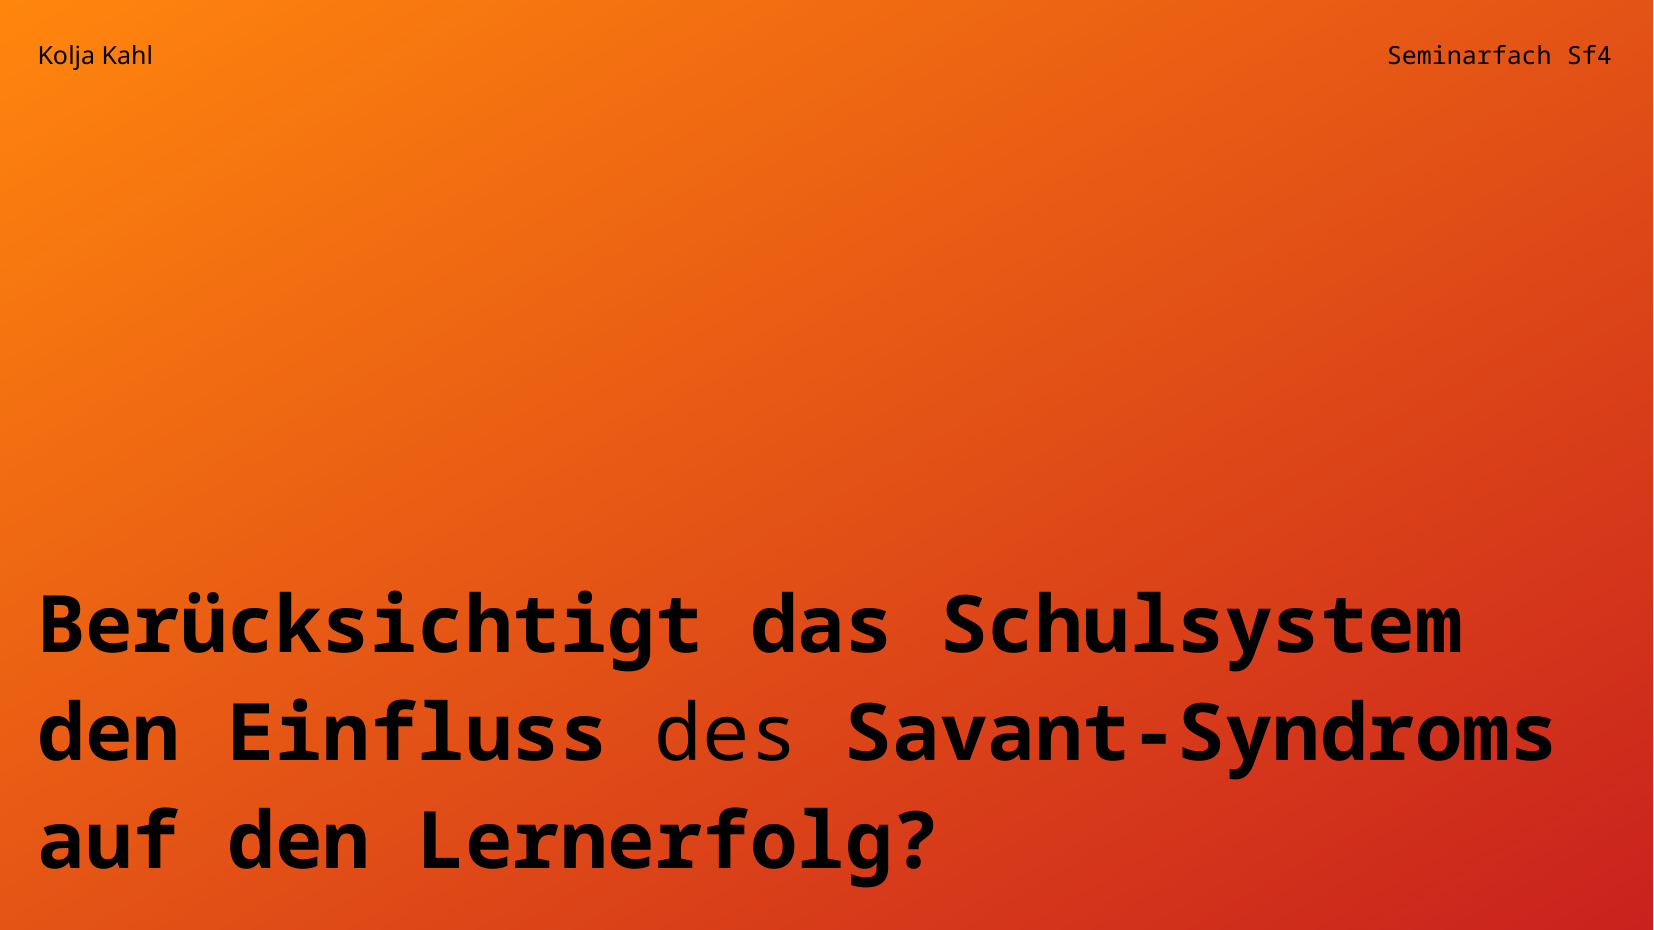

Kolja Kahl
Seminarfach Sf4
# Berücksichtigt das Schulsystem den Einfluss des Savant-Syndroms auf den Lernerfolg?